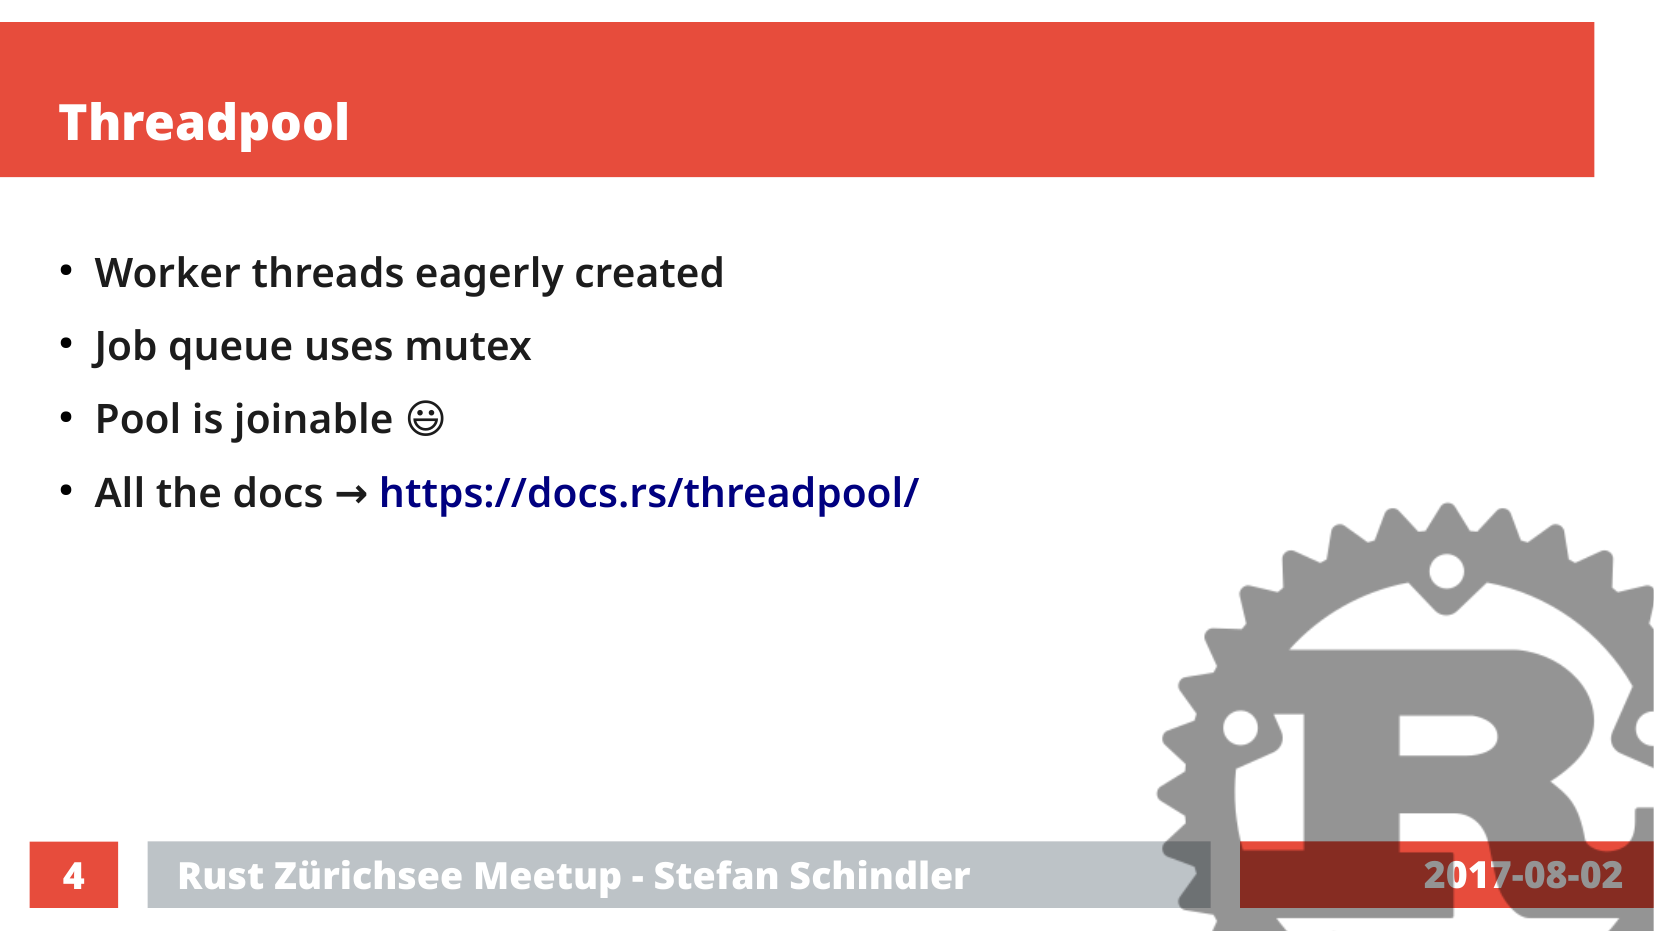

# Threadpool
Worker threads eagerly created
Job queue uses mutex
Pool is joinable 😃
All the docs → https://docs.rs/threadpool/
4
Rust Zürichsee Meetup - Stefan Schindler
2017-08-02